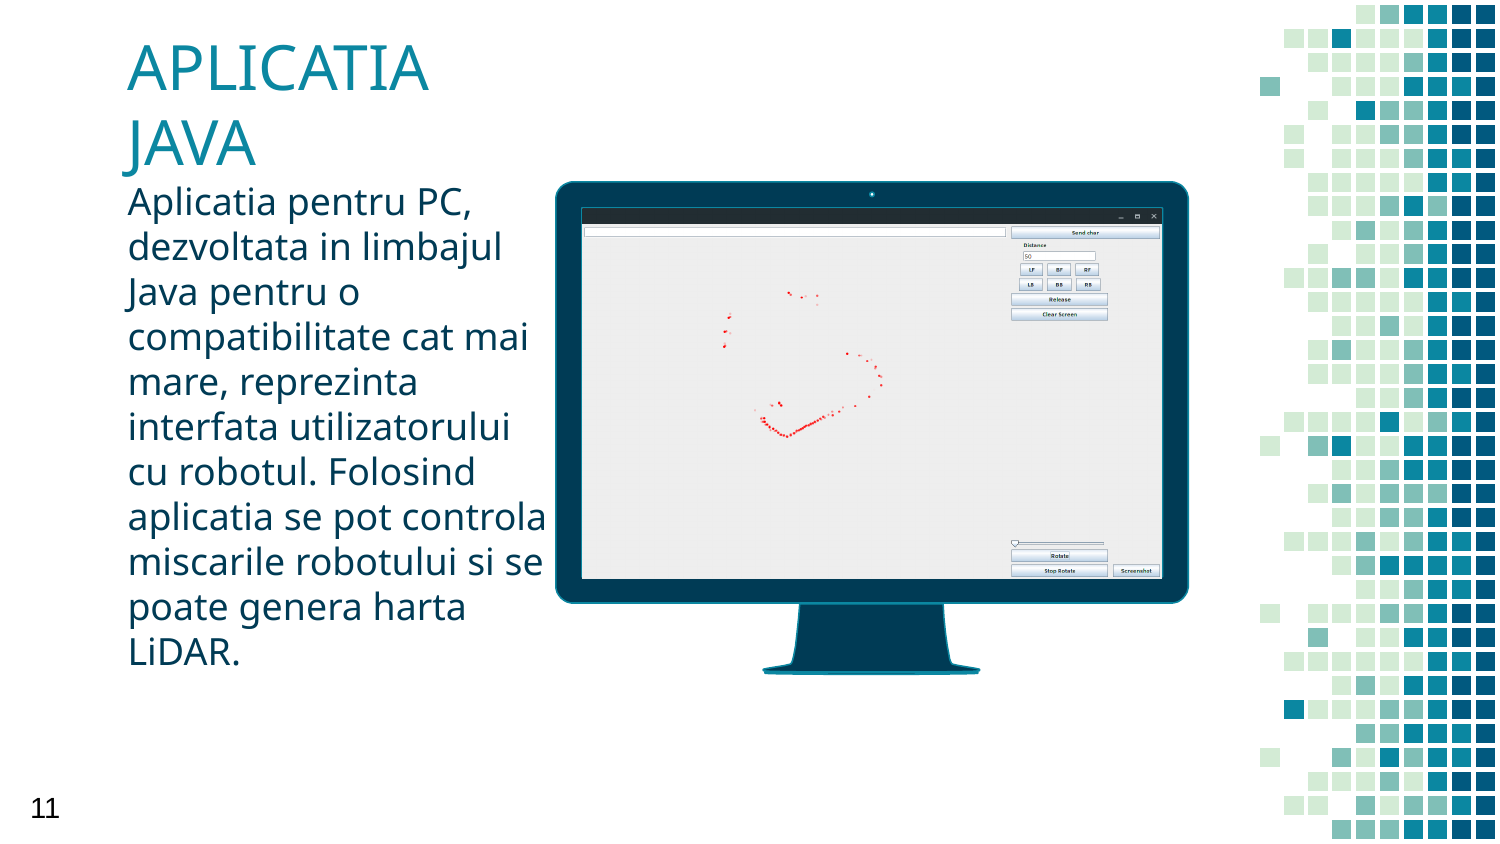

# APLICATIA JAVA
Aplicatia pentru PC, dezvoltata in limbajul Java pentru o compatibilitate cat mai mare, reprezinta interfata utilizatorului cu robotul. Folosind aplicatia se pot controla miscarile robotului si se poate genera harta LiDAR.